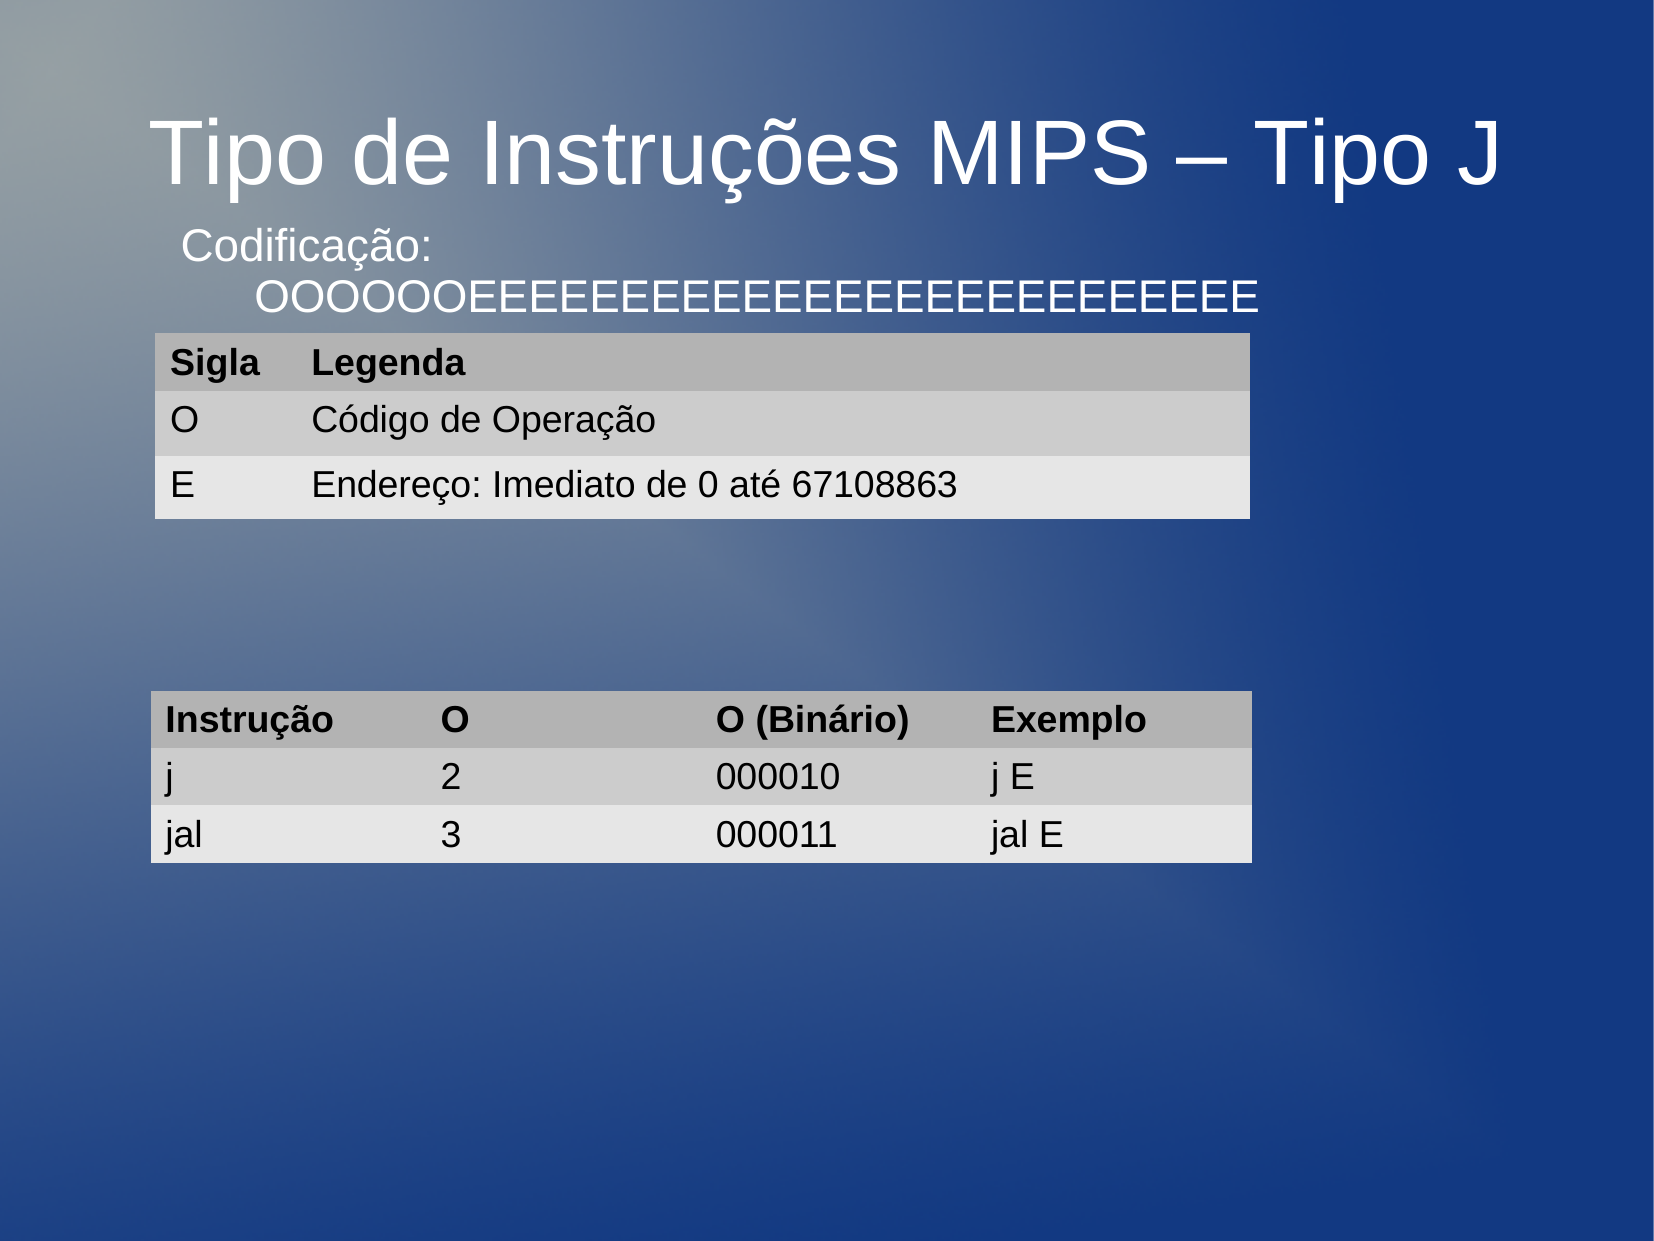

# Tipo de Instruções MIPS – Tipo J
Codificação:
	OOOOOOEEEEEEEEEEEEEEEEEEEEEEEEEE
| Sigla | Legenda |
| --- | --- |
| O | Código de Operação |
| E | Endereço: Imediato de 0 até 67108863 |
| Instrução | O | O (Binário) | Exemplo |
| --- | --- | --- | --- |
| j | 2 | 000010 | j E |
| jal | 3 | 000011 | jal E |